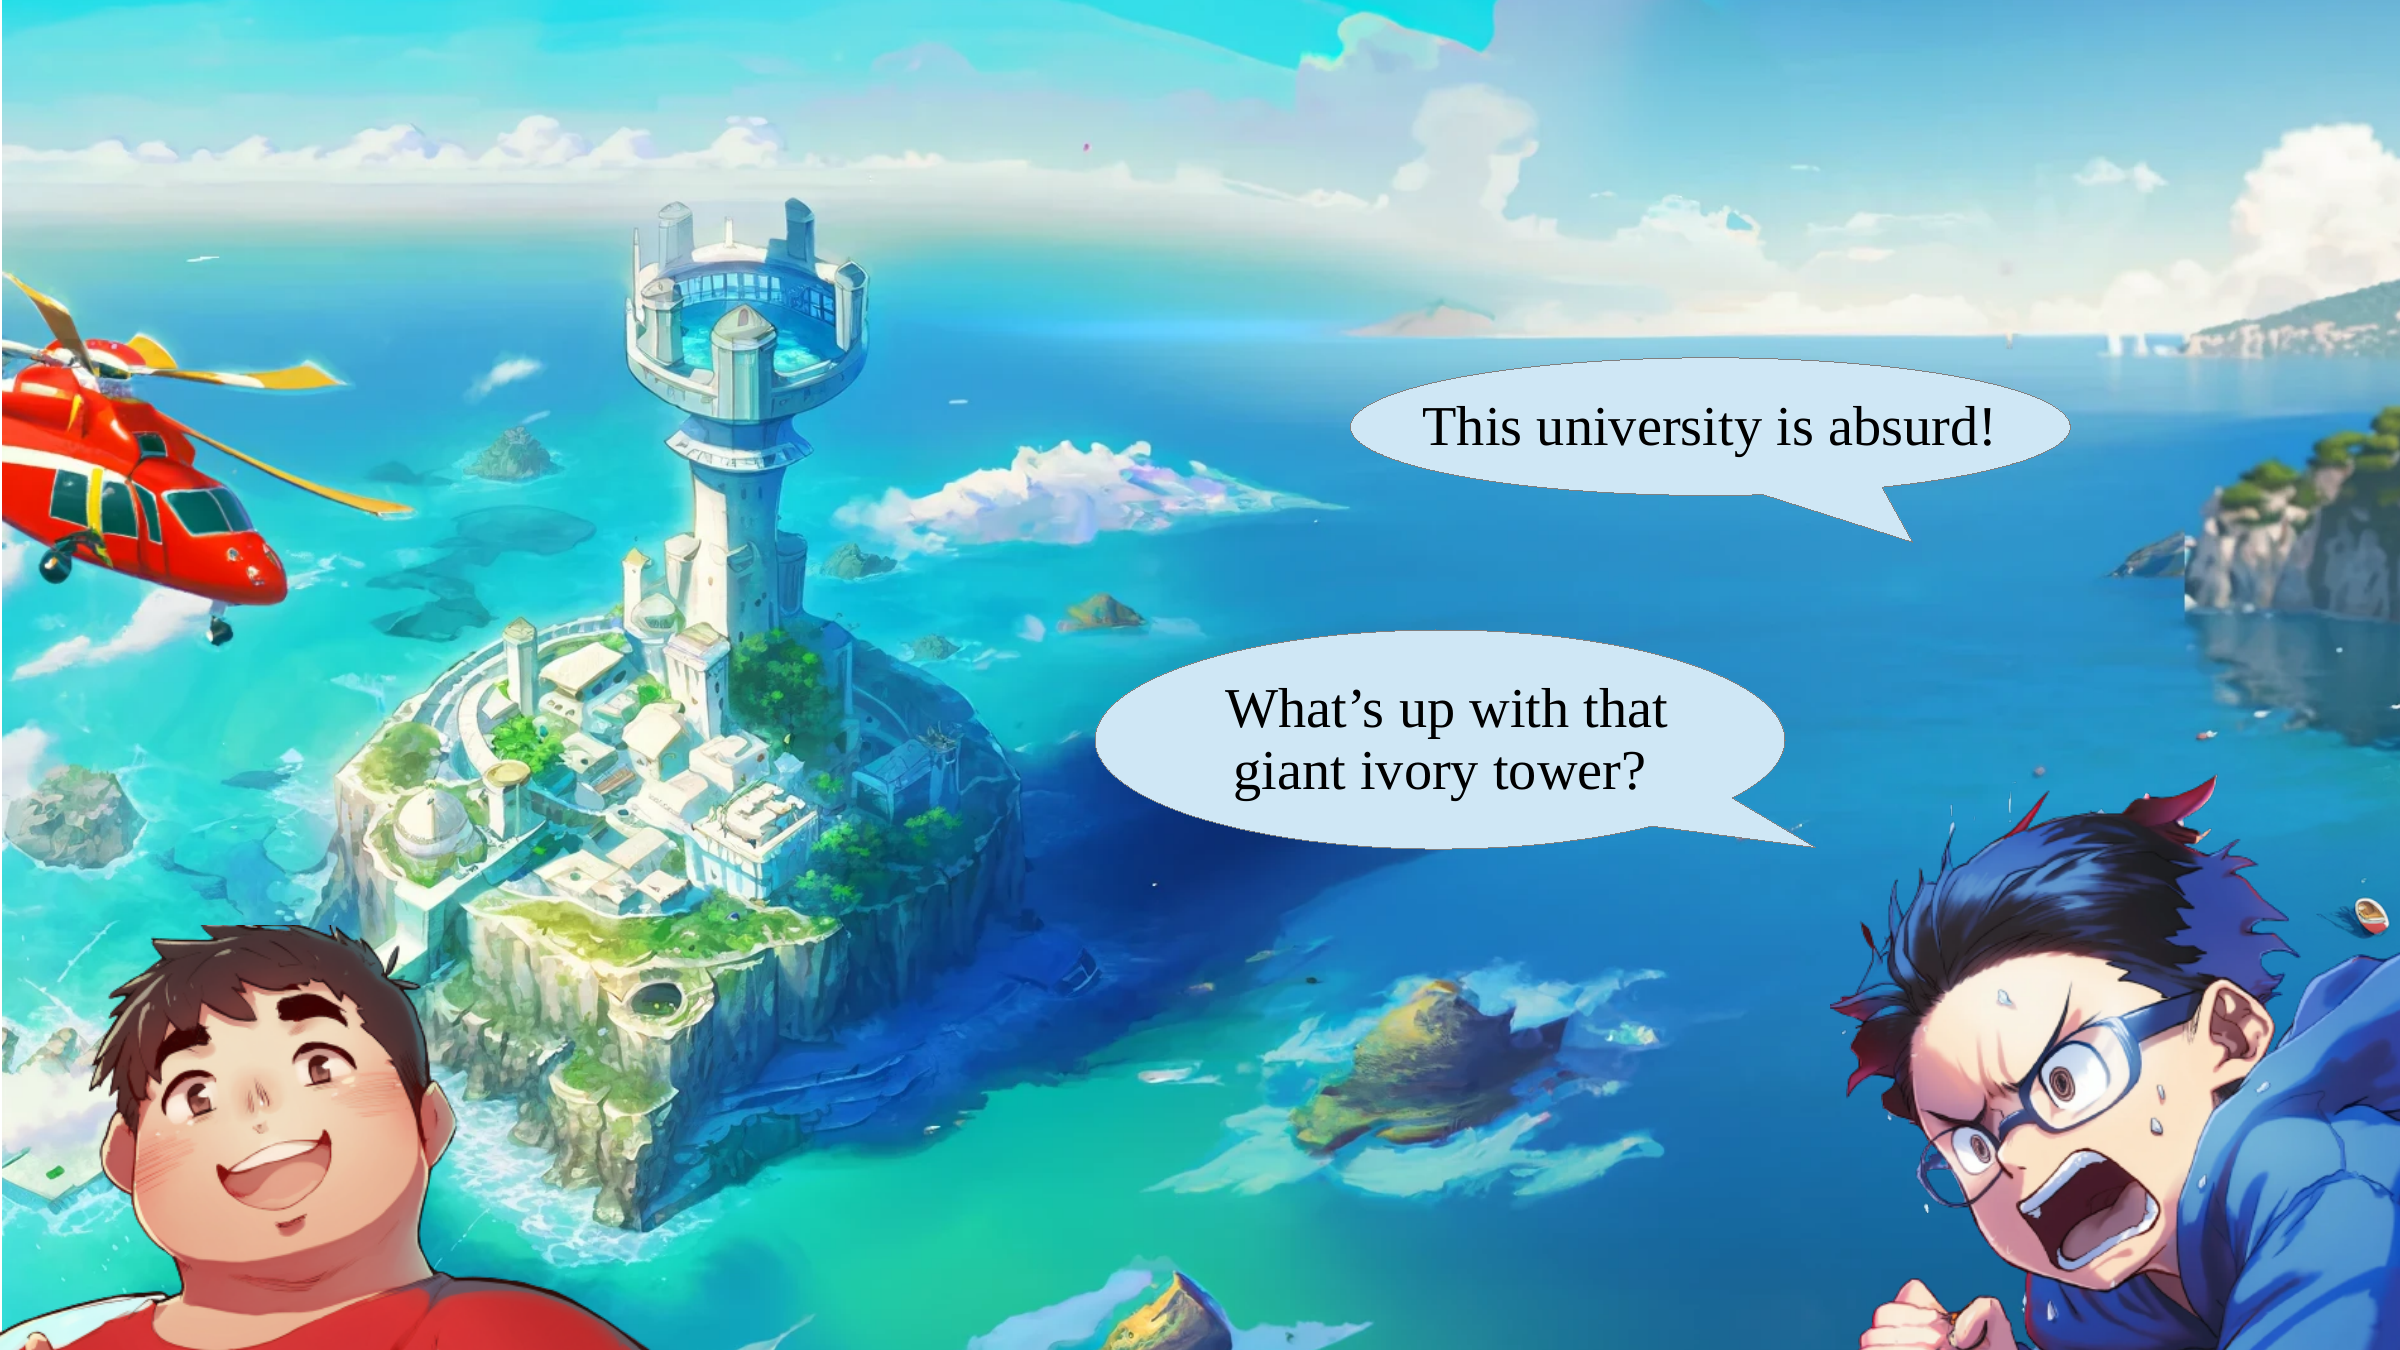

This university is absurd!
 What’s up with that
giant ivory tower?